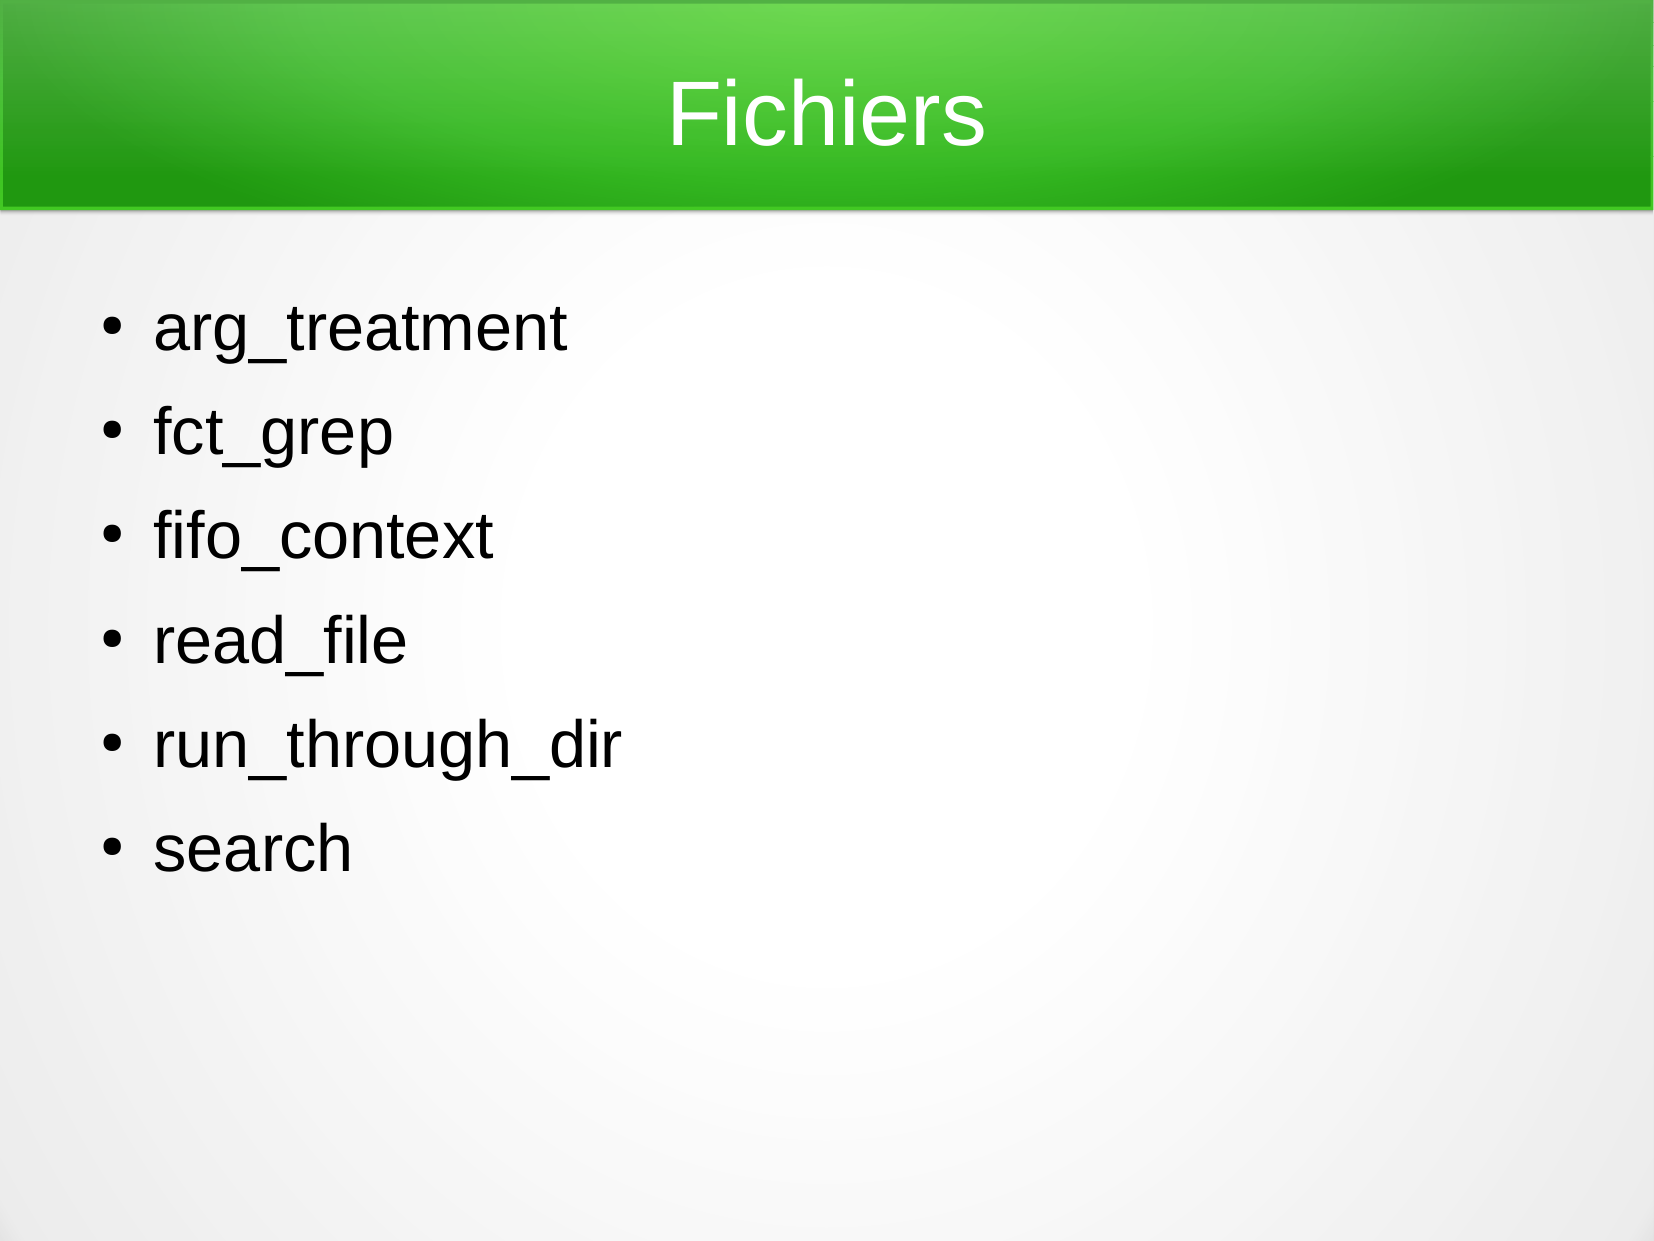

# Fichiers
arg_treatment
fct_grep
fifo_context
read_file
run_through_dir
search